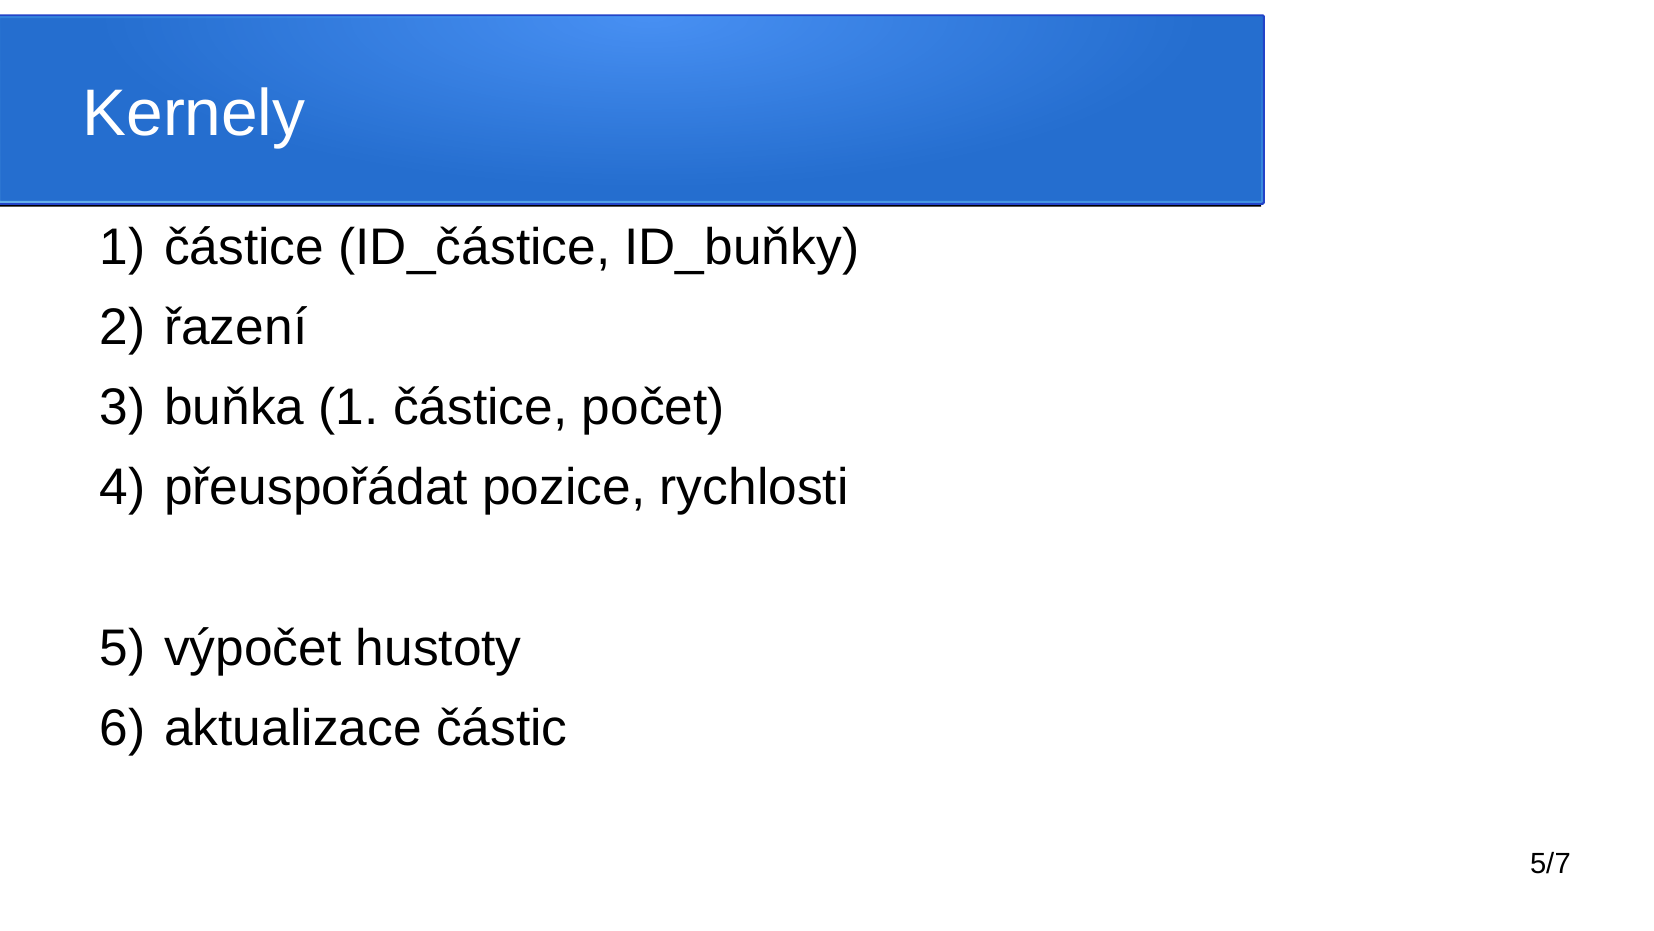

# Kernely
 částice (ID_částice, ID_buňky)
 řazení
 buňka (1. částice, počet)
 přeuspořádat pozice, rychlosti
 výpočet hustoty
 aktualizace částic
5